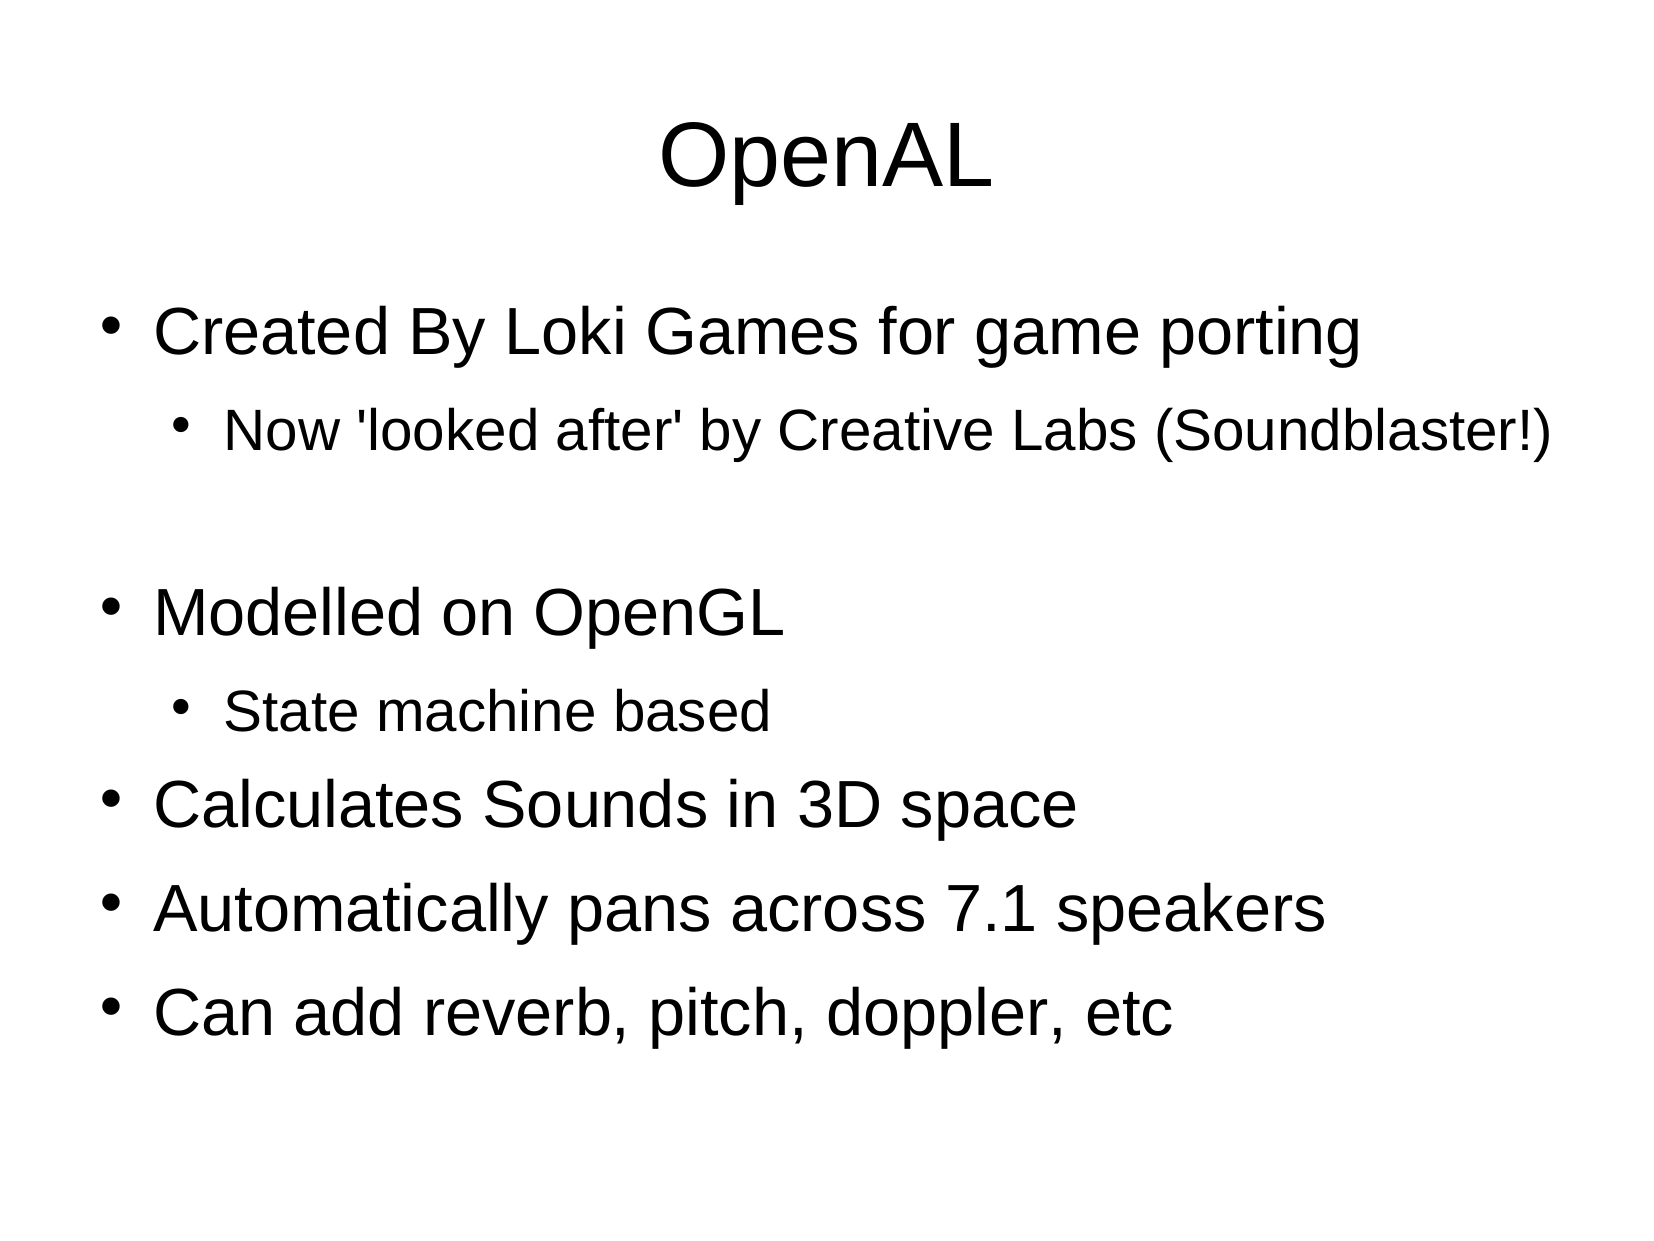

# OpenAL
Created By Loki Games for game porting
Now 'looked after' by Creative Labs (Soundblaster!)
Modelled on OpenGL
State machine based
Calculates Sounds in 3D space
Automatically pans across 7.1 speakers
Can add reverb, pitch, doppler, etc